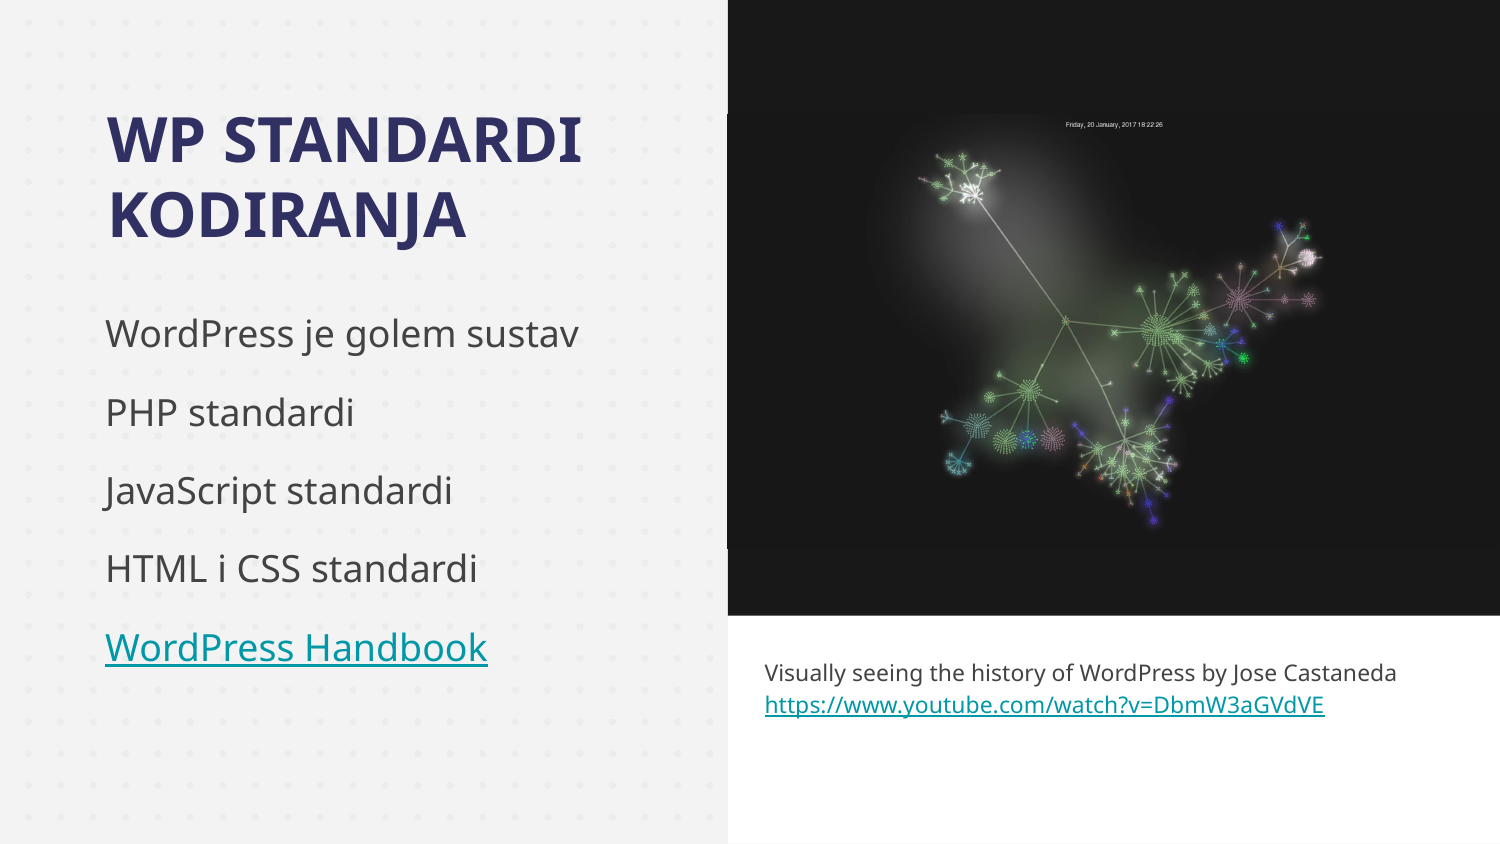

WP STANDARDI
KODIRANJA
# WordPress je golem sustav
PHP standardi
JavaScript standardi
HTML i CSS standardi
WordPress Handbook
Visually seeing the history of WordPress by Jose Castaneda
https://www.youtube.com/watch?v=DbmW3aGVdVE